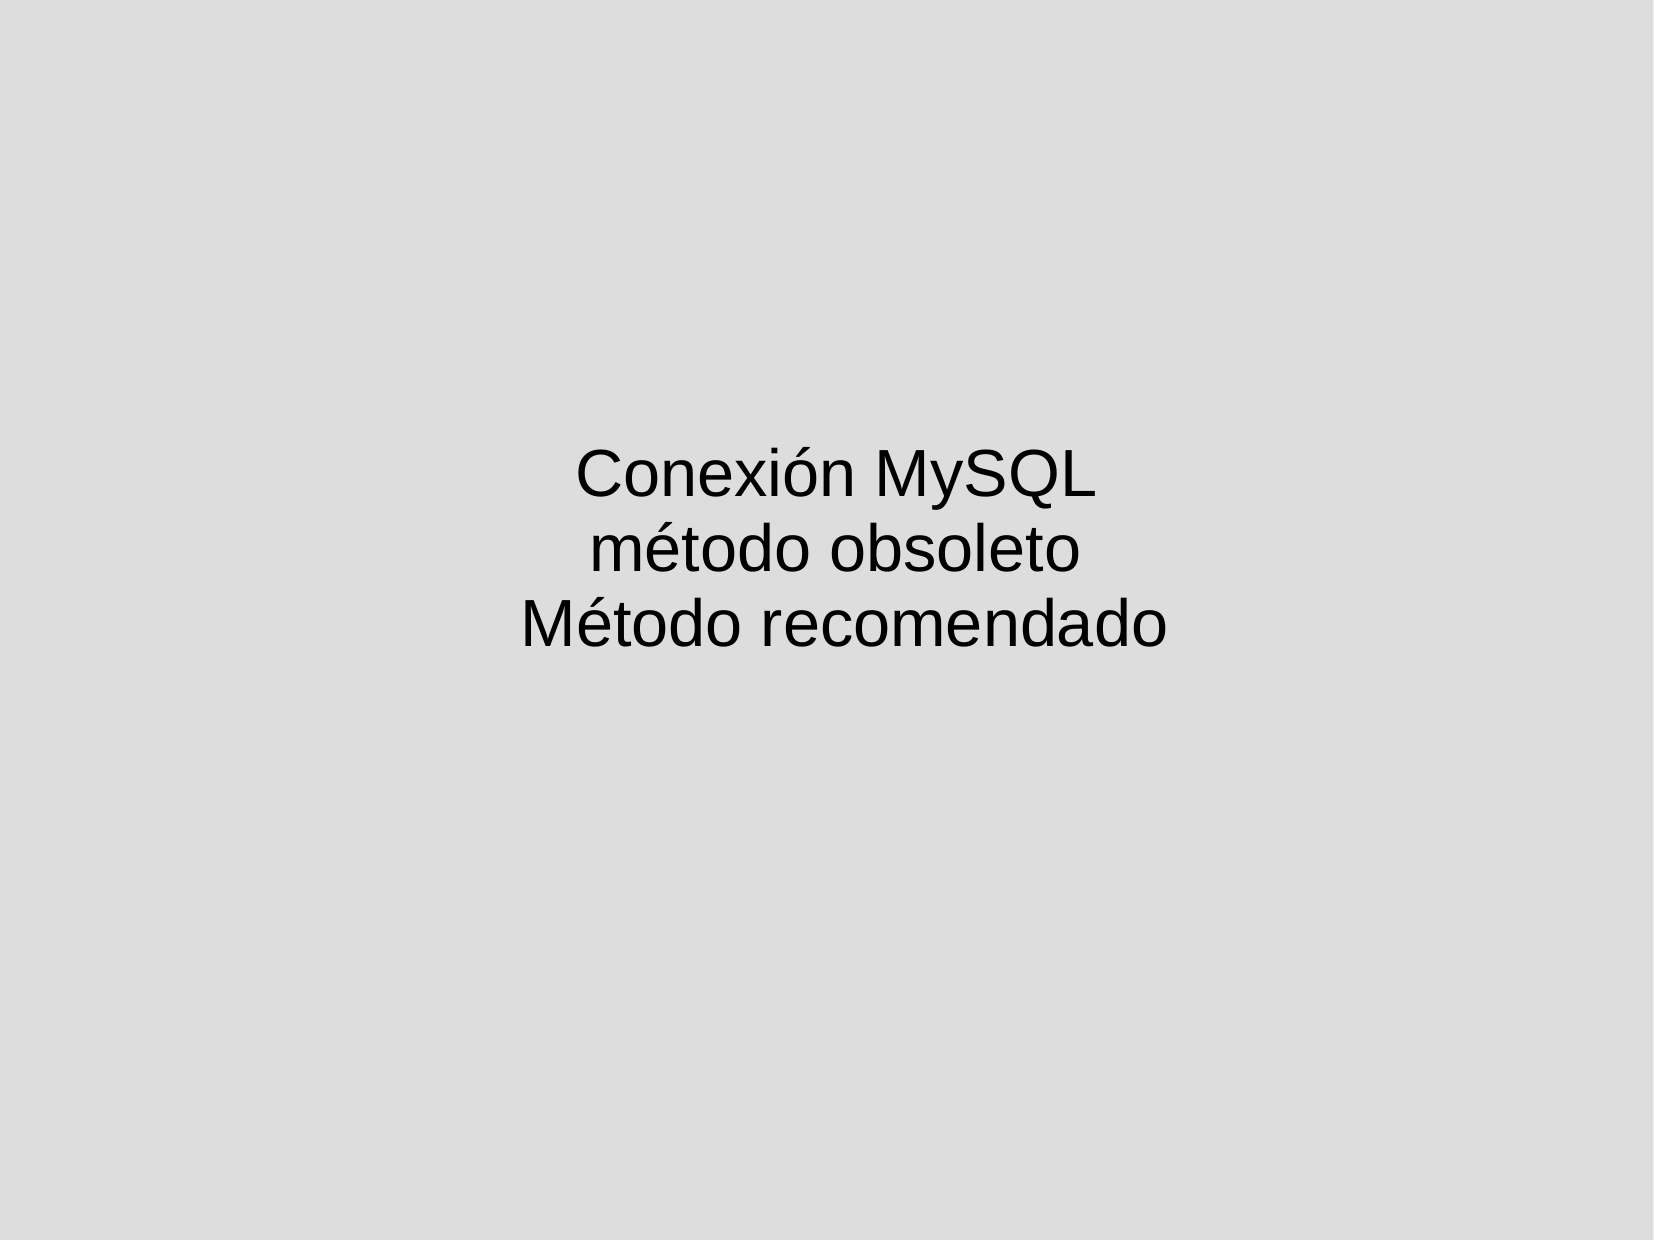

# Conexión MySQL
método obsoleto
Método recomendado